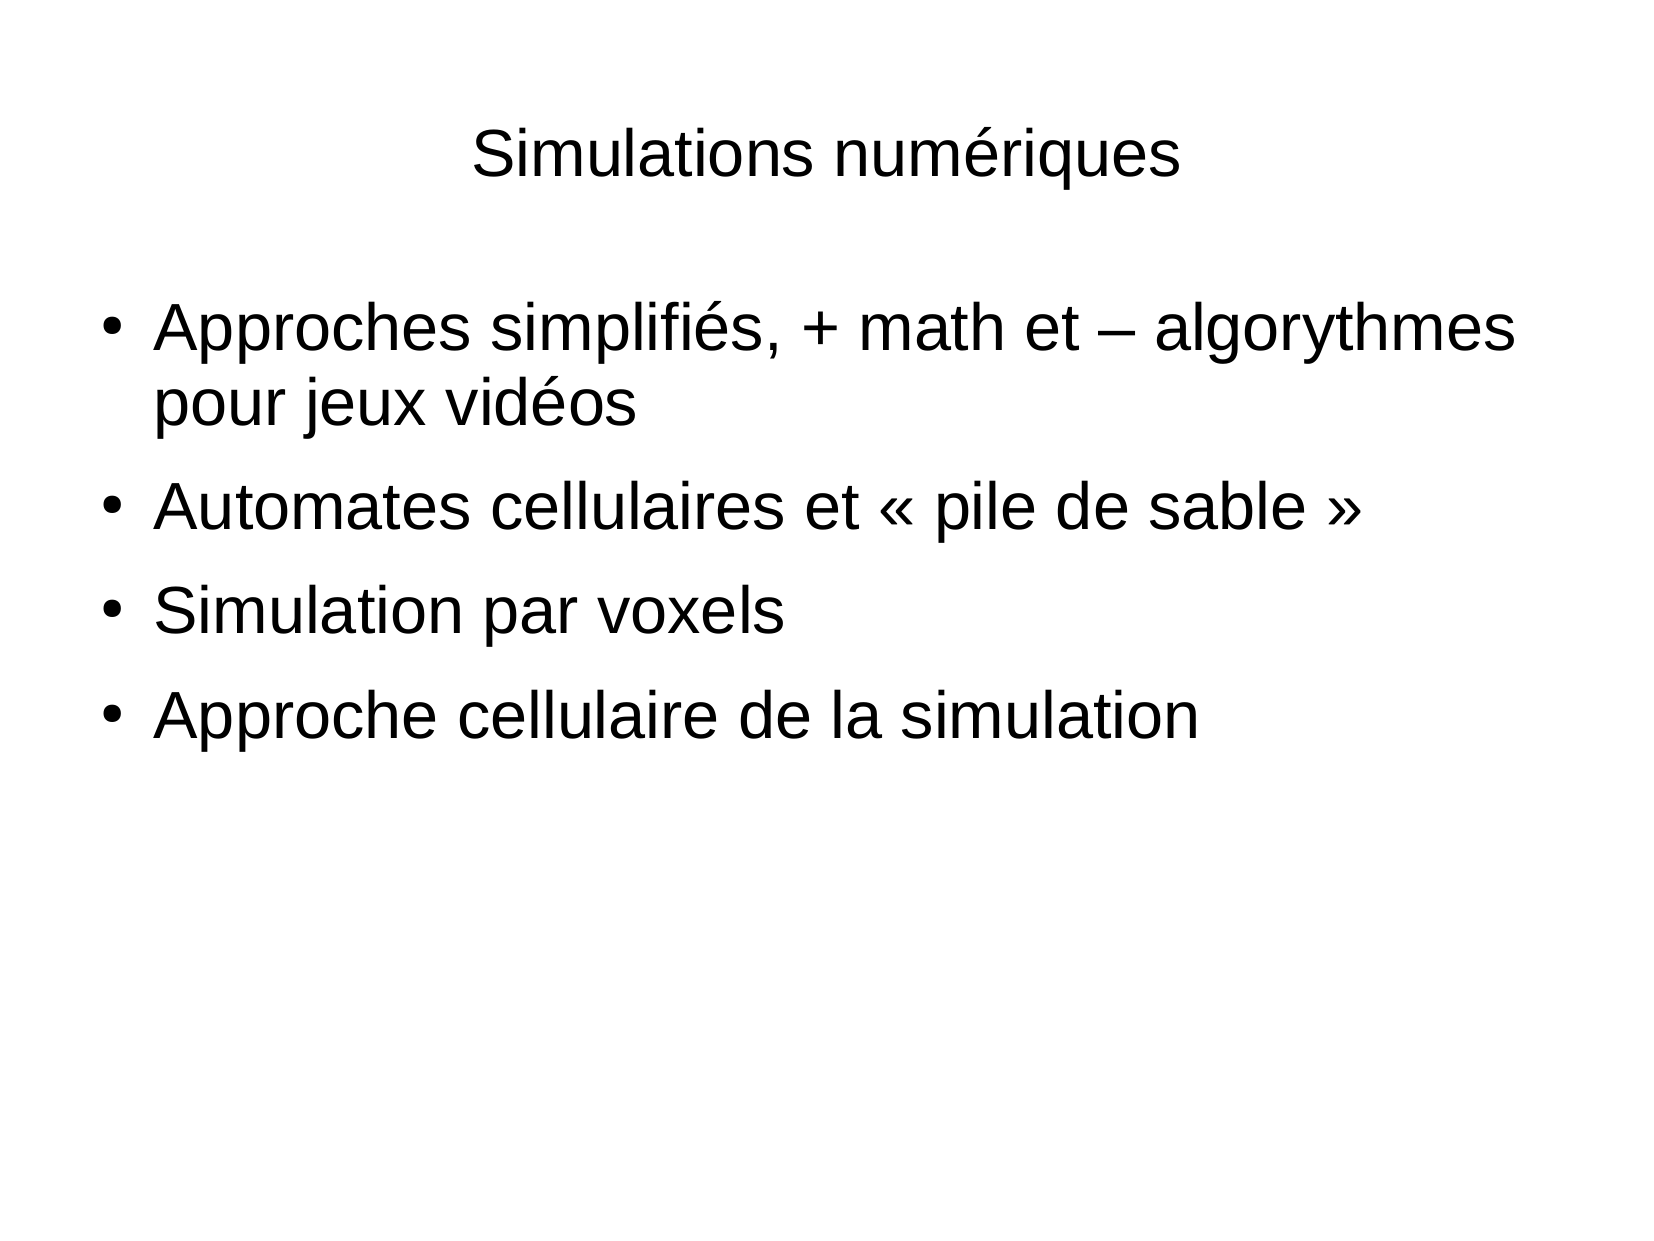

# Simulations numériques
Approches simplifiés, + math et – algorythmes pour jeux vidéos
Automates cellulaires et « pile de sable »
Simulation par voxels
Approche cellulaire de la simulation